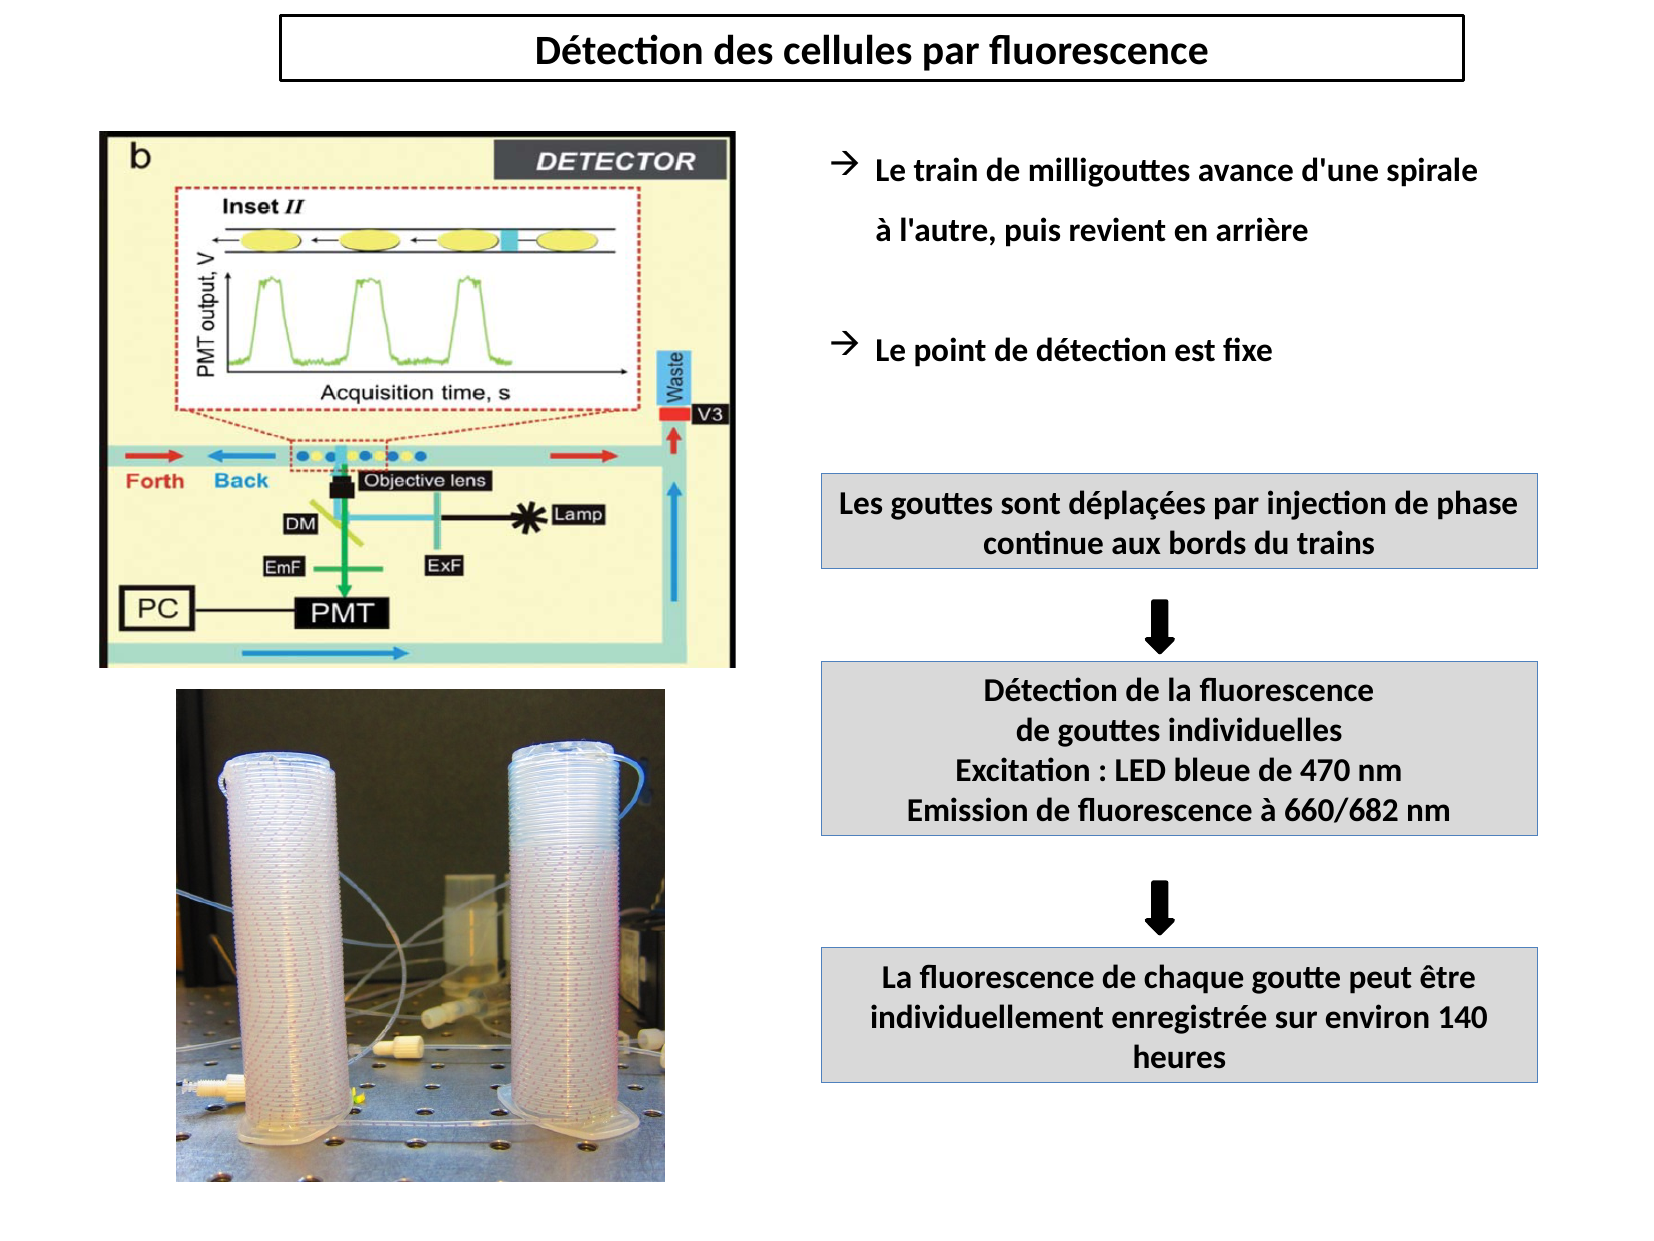

Détection des cellules par fluorescence
Le train de milligouttes avance d'une spirale à l'autre, puis revient en arrière
Le point de détection est fixe
Les gouttes sont déplaçées par injection de phase continue aux bords du trains
Détection de la fluorescence
de gouttes individuelles
Excitation : LED bleue de 470 nm
Emission de fluorescence à 660/682 nm
La fluorescence de chaque goutte peut être individuellement enregistrée sur environ 140 heures